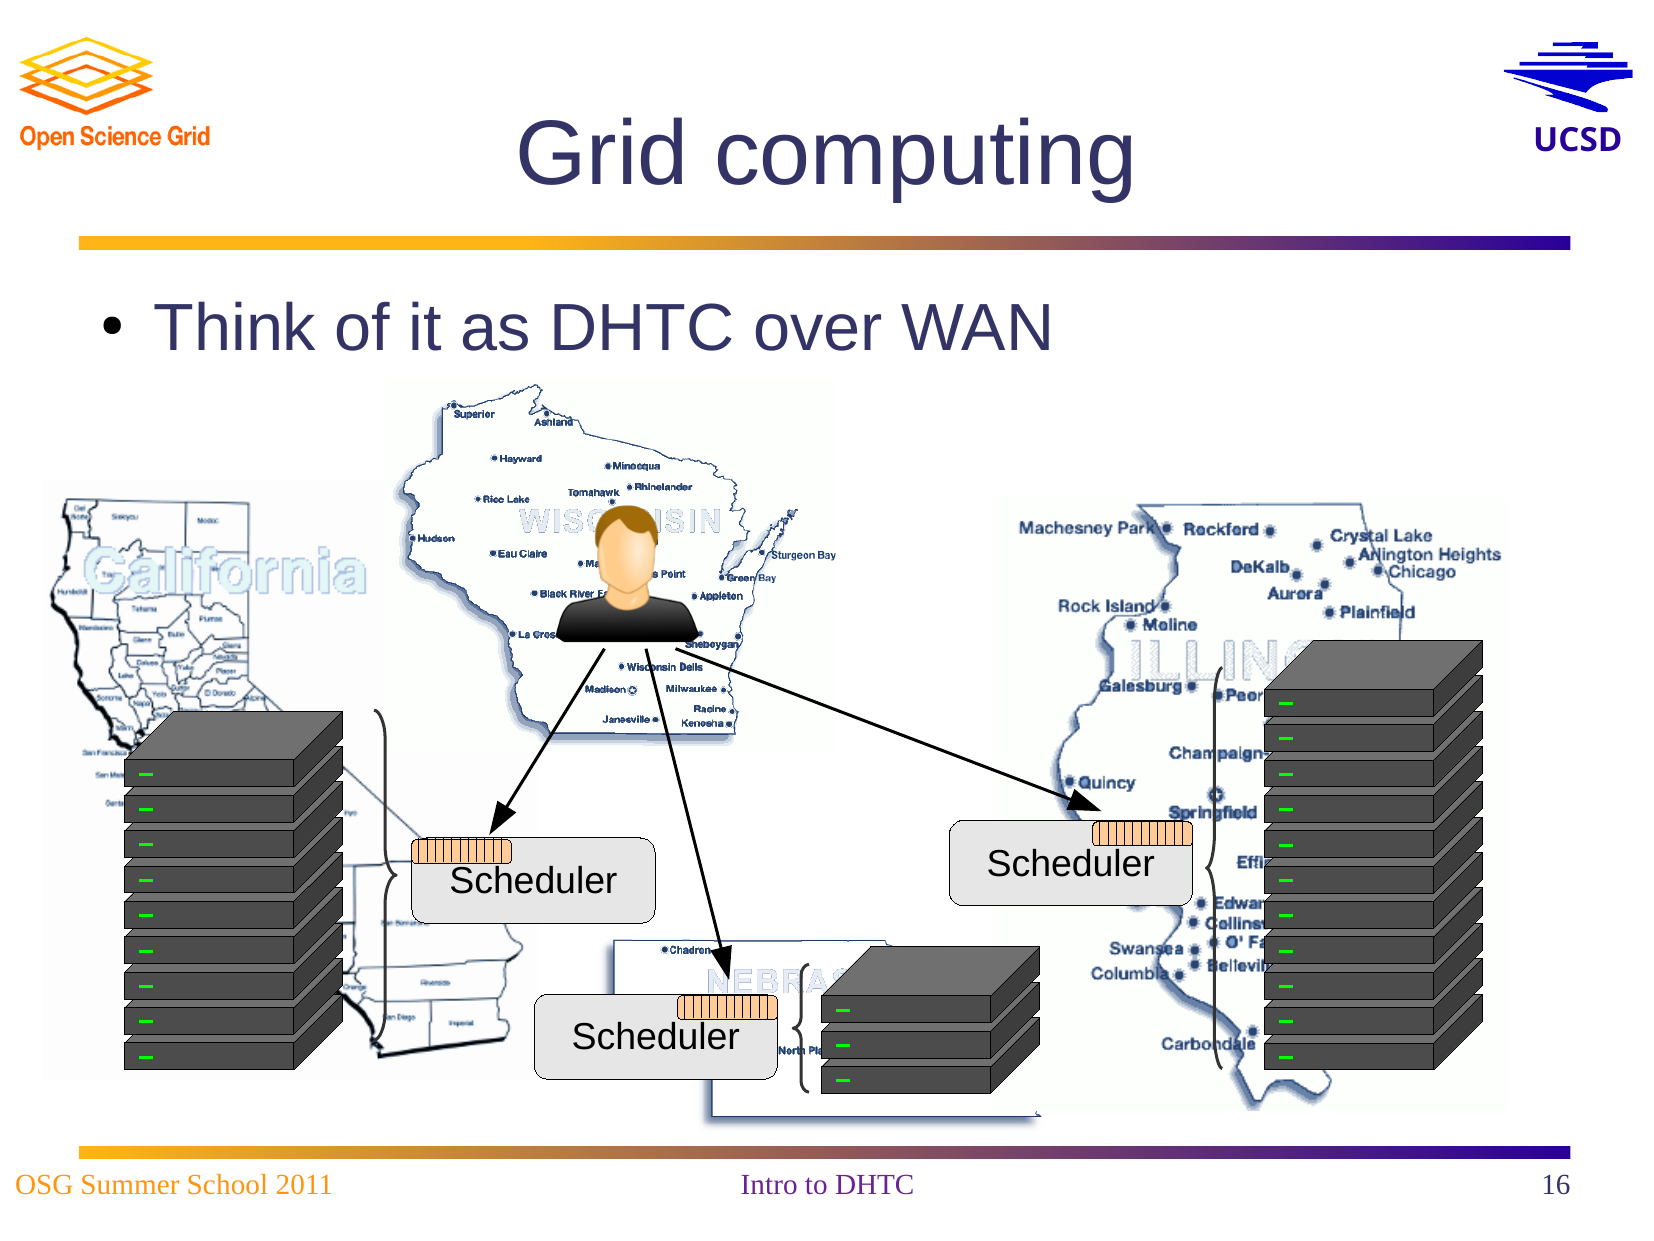

# Grid computing
Think of it as DHTC over WAN
Scheduler
Scheduler
Scheduler
OSG Summer School 2011
Intro to DHTC
16